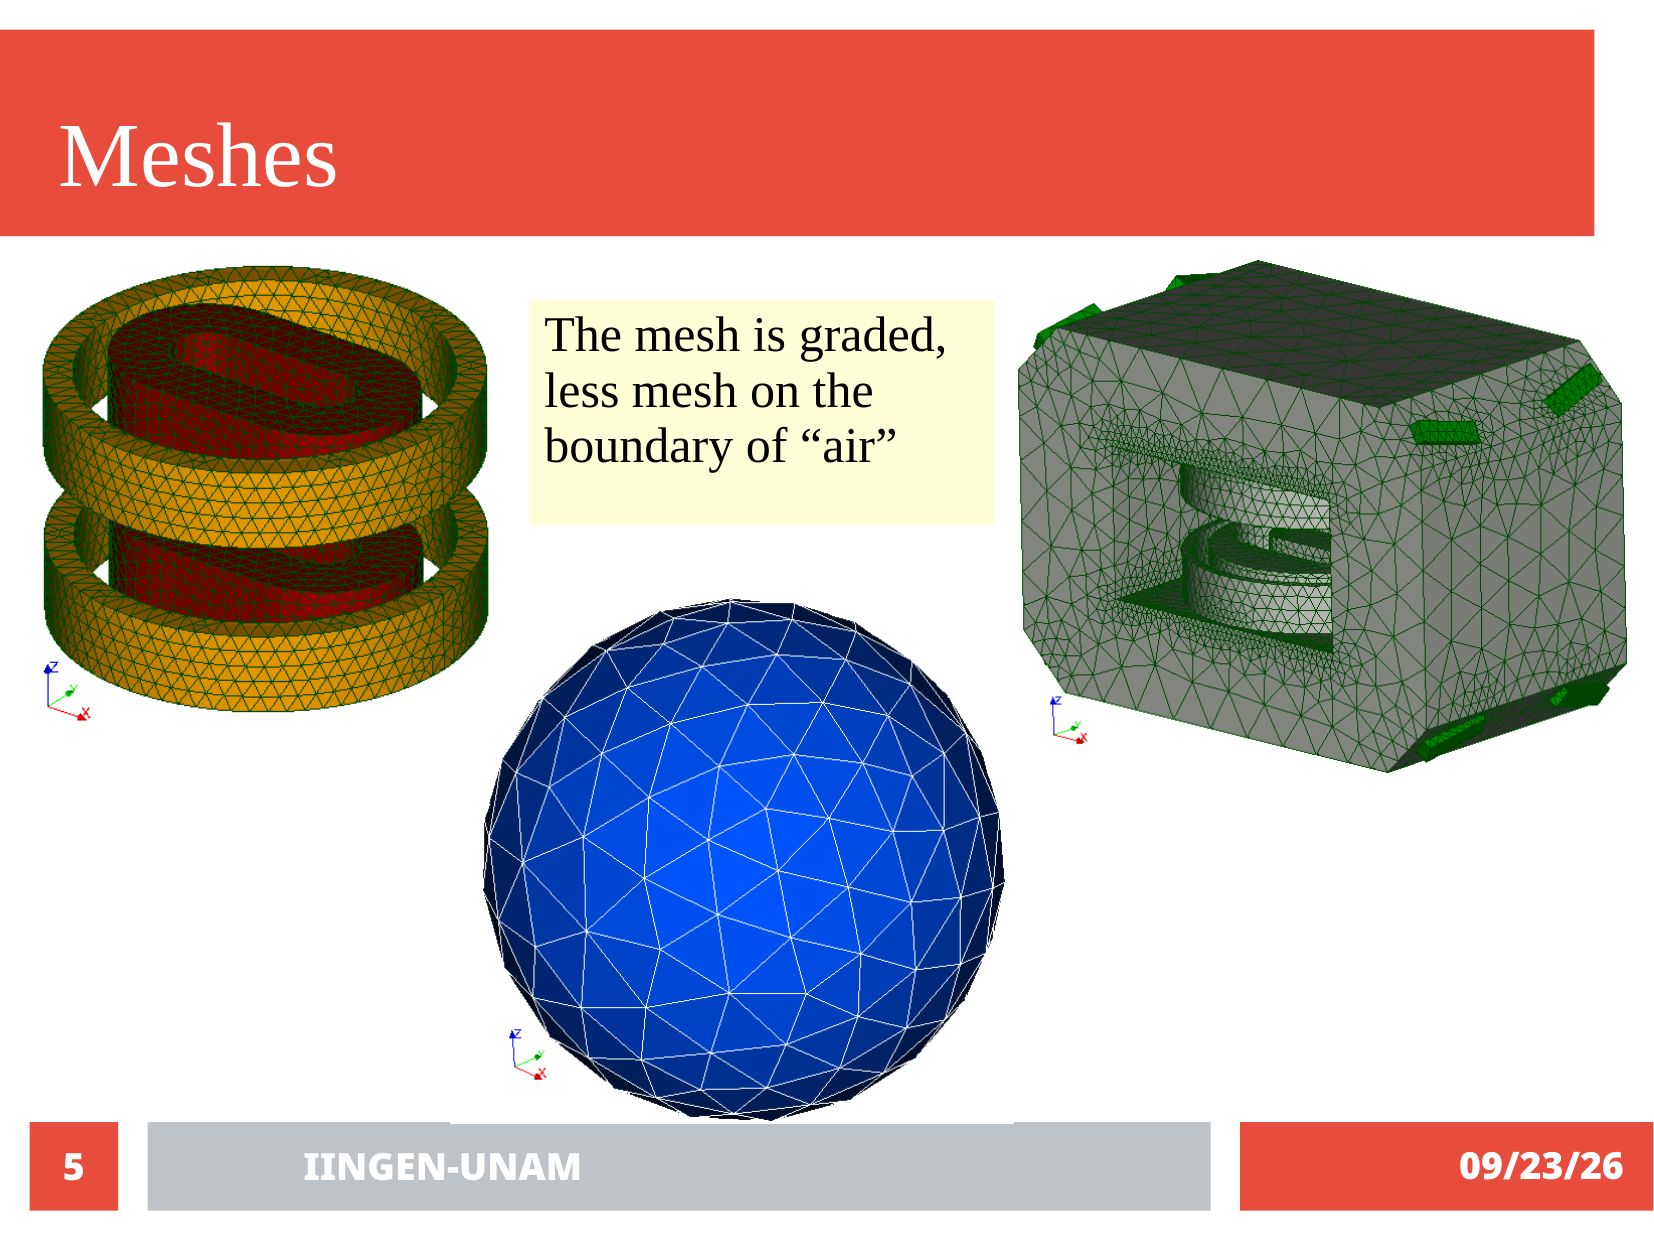

# Meshes
The mesh is graded, less mesh on the boundary of “air”
5
IINGEN-UNAM